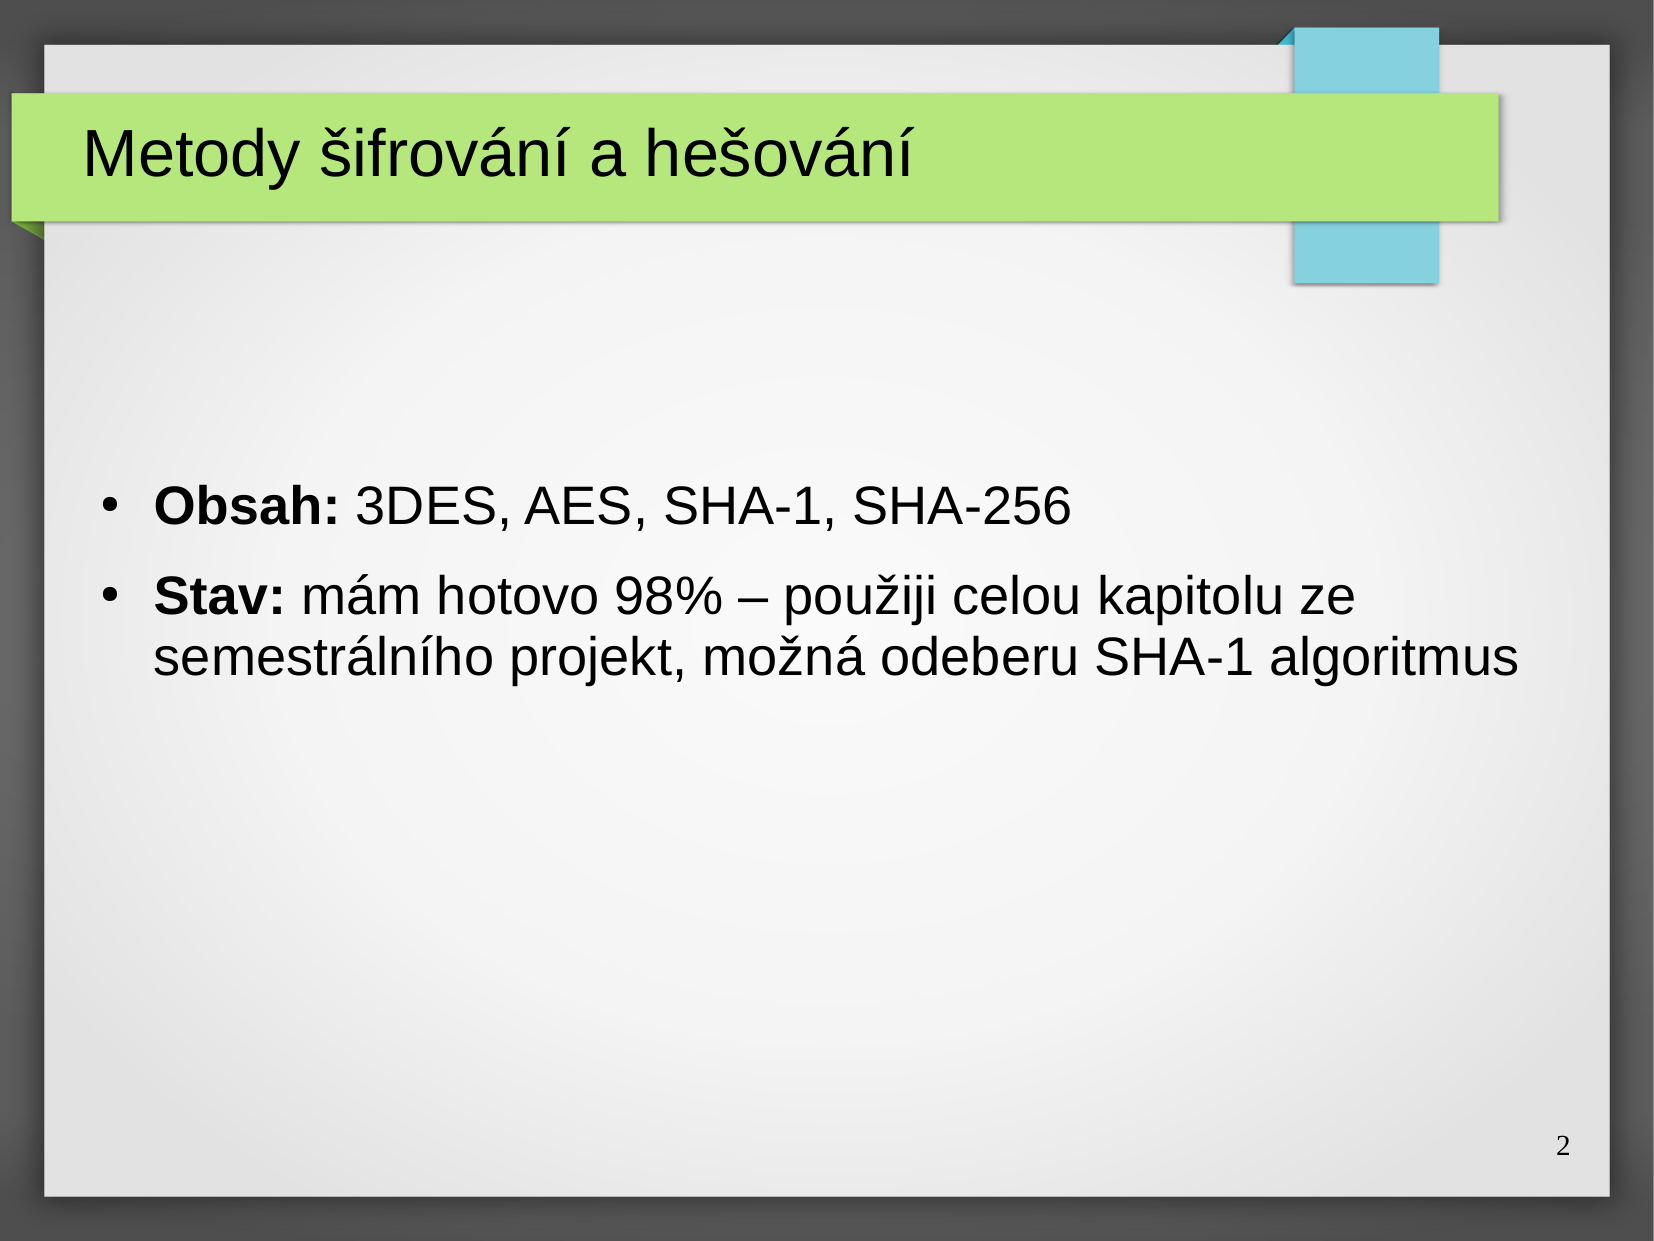

# Metody šifrování a hešování
Obsah: 3DES, AES, SHA-1, SHA-256
Stav: mám hotovo 98% – použiji celou kapitolu ze semestrálního projekt, možná odeberu SHA-1 algoritmus
2